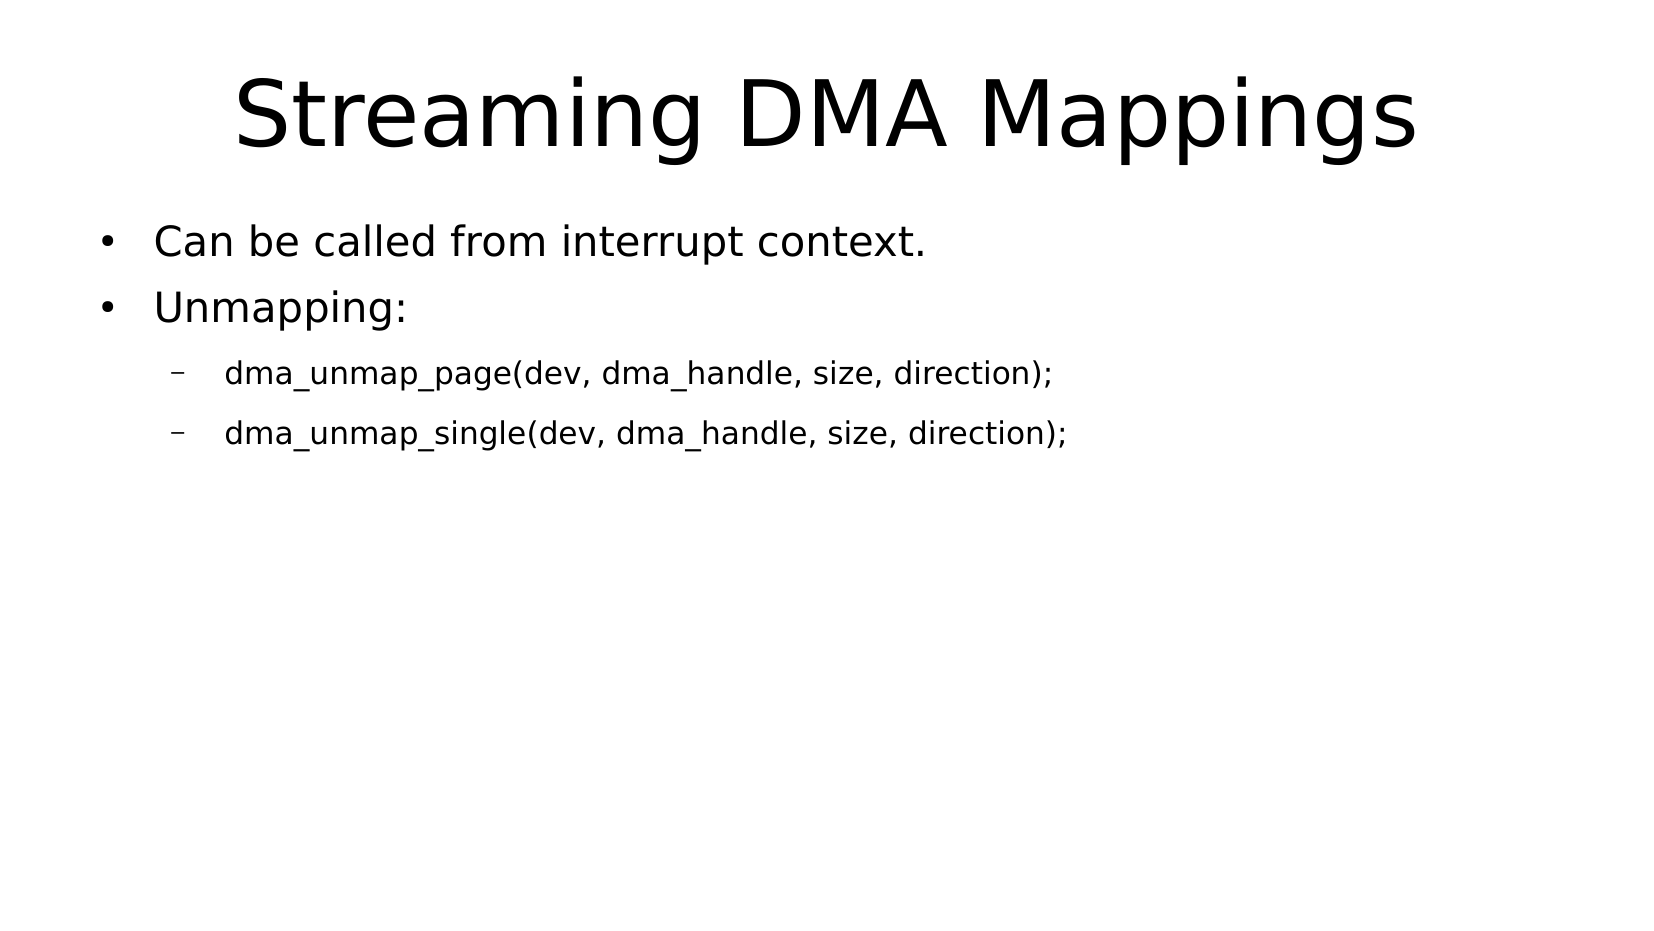

# Streaming DMA Mappings
Can be called from interrupt context.
Unmapping:
dma_unmap_page(dev, dma_handle, size, direction);
dma_unmap_single(dev, dma_handle, size, direction);